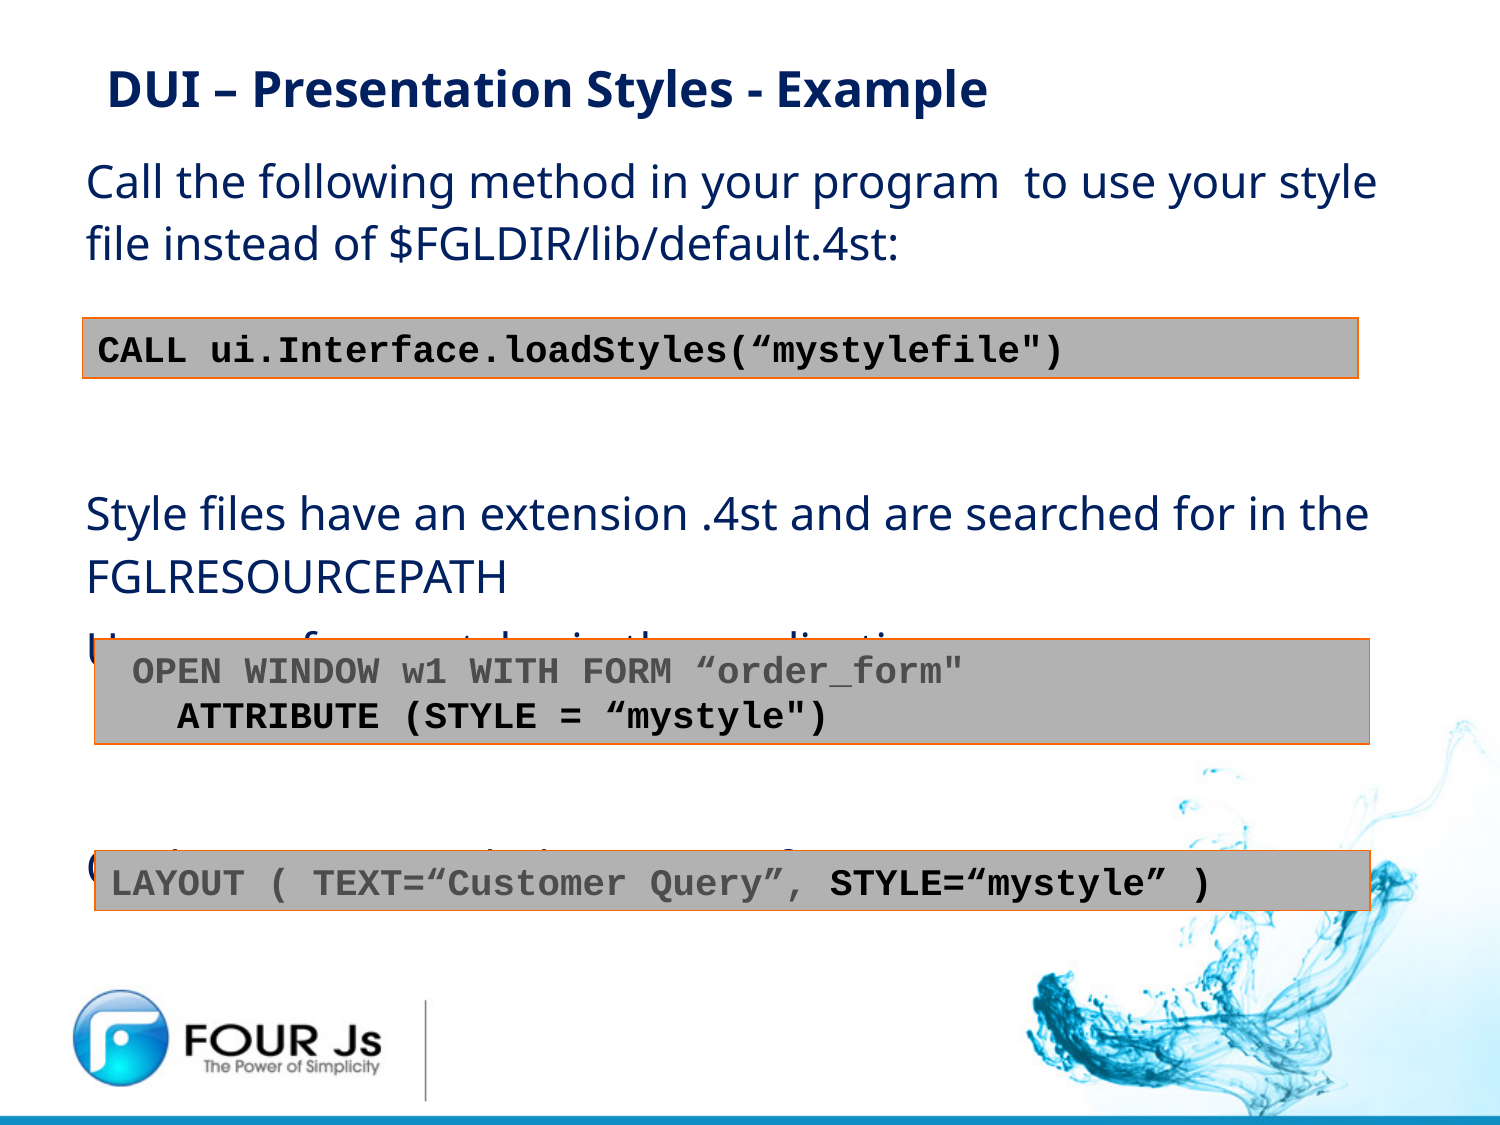

# DUI – Presentation Styles - Example
Call the following method in your program to use your style file instead of $FGLDIR/lib/default.4st:
Style files have an extension .4st and are searched for in the FGLRESOURCEPATH
Use one of your styles in the application:
Or the recommended way, on a form:
CALL ui.Interface.loadStyles(“mystylefile")
 OPEN WINDOW w1 WITH FORM “order_form"
 ATTRIBUTE (STYLE = “mystyle")
LAYOUT ( TEXT=“Customer Query”, STYLE=“mystyle” )